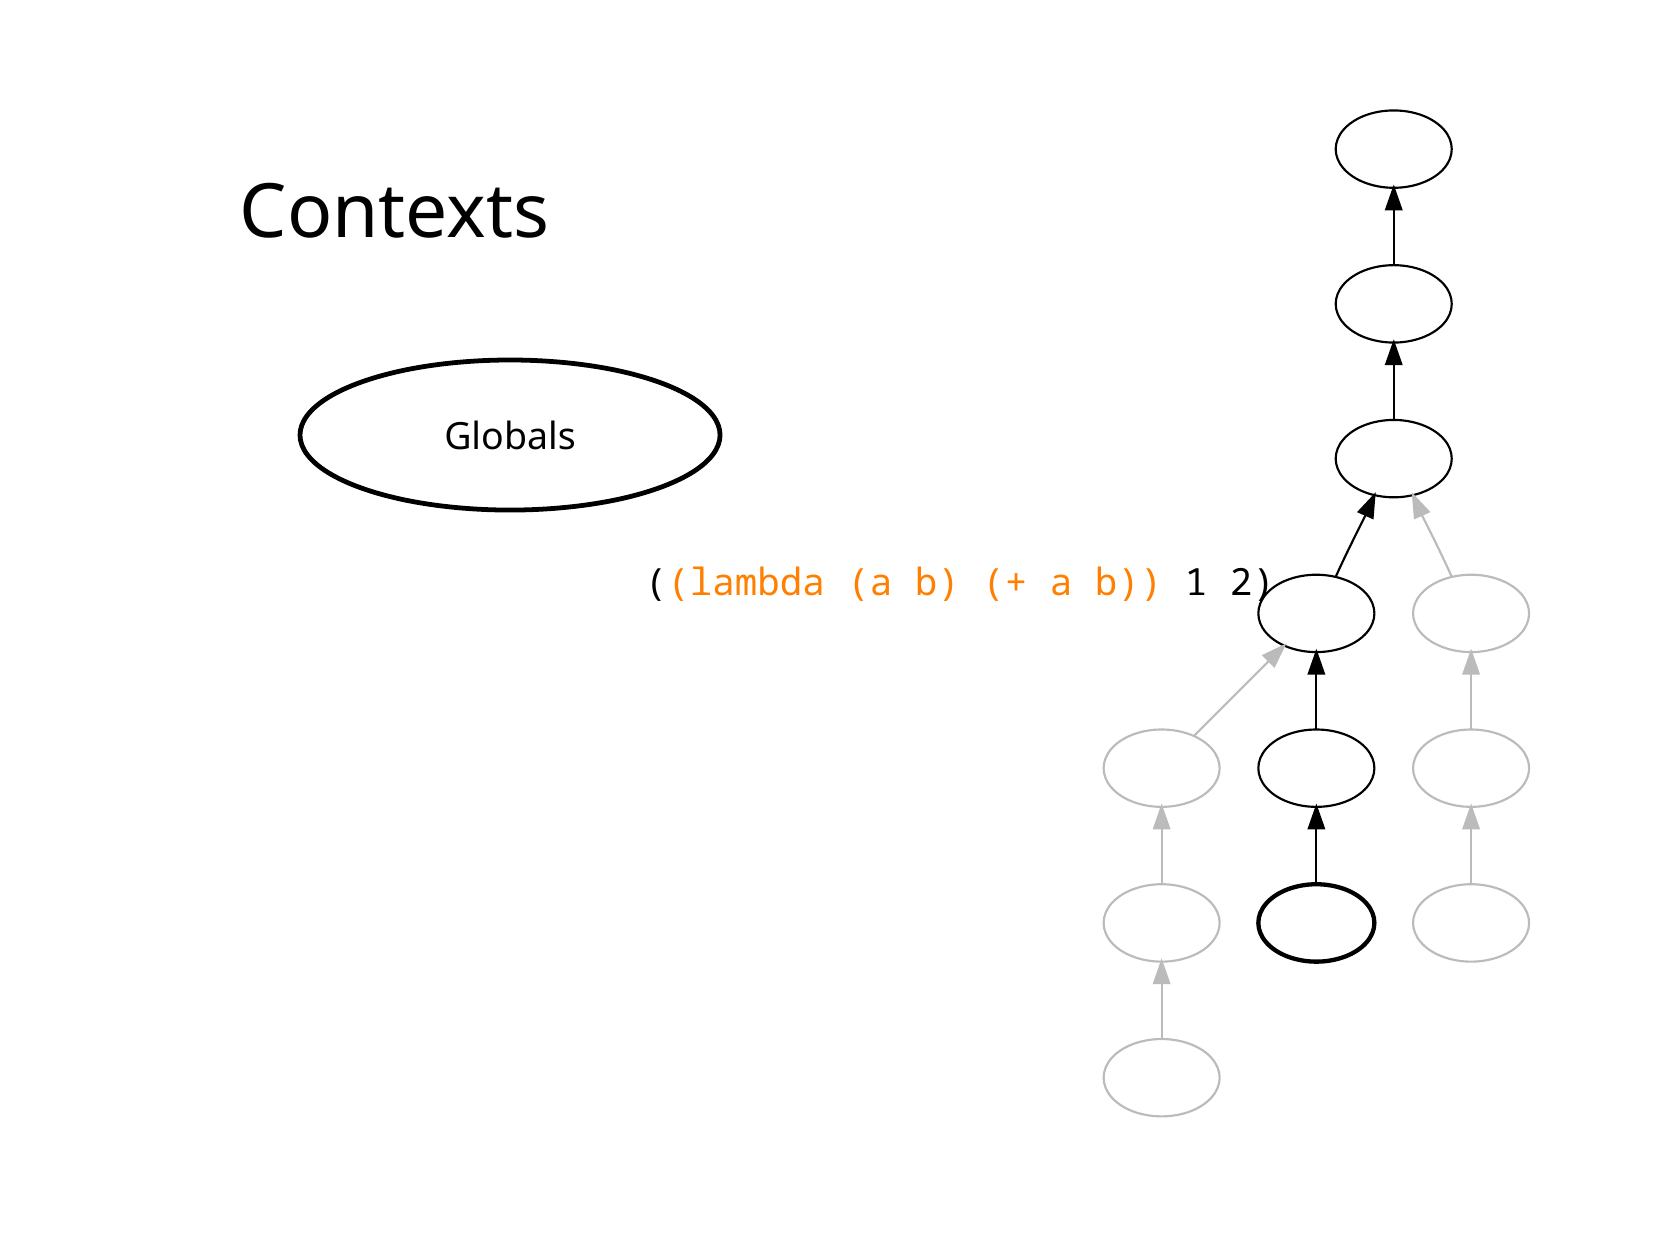

Contexts
Globals
((lambda (a b) (+ a b)) 1 2)